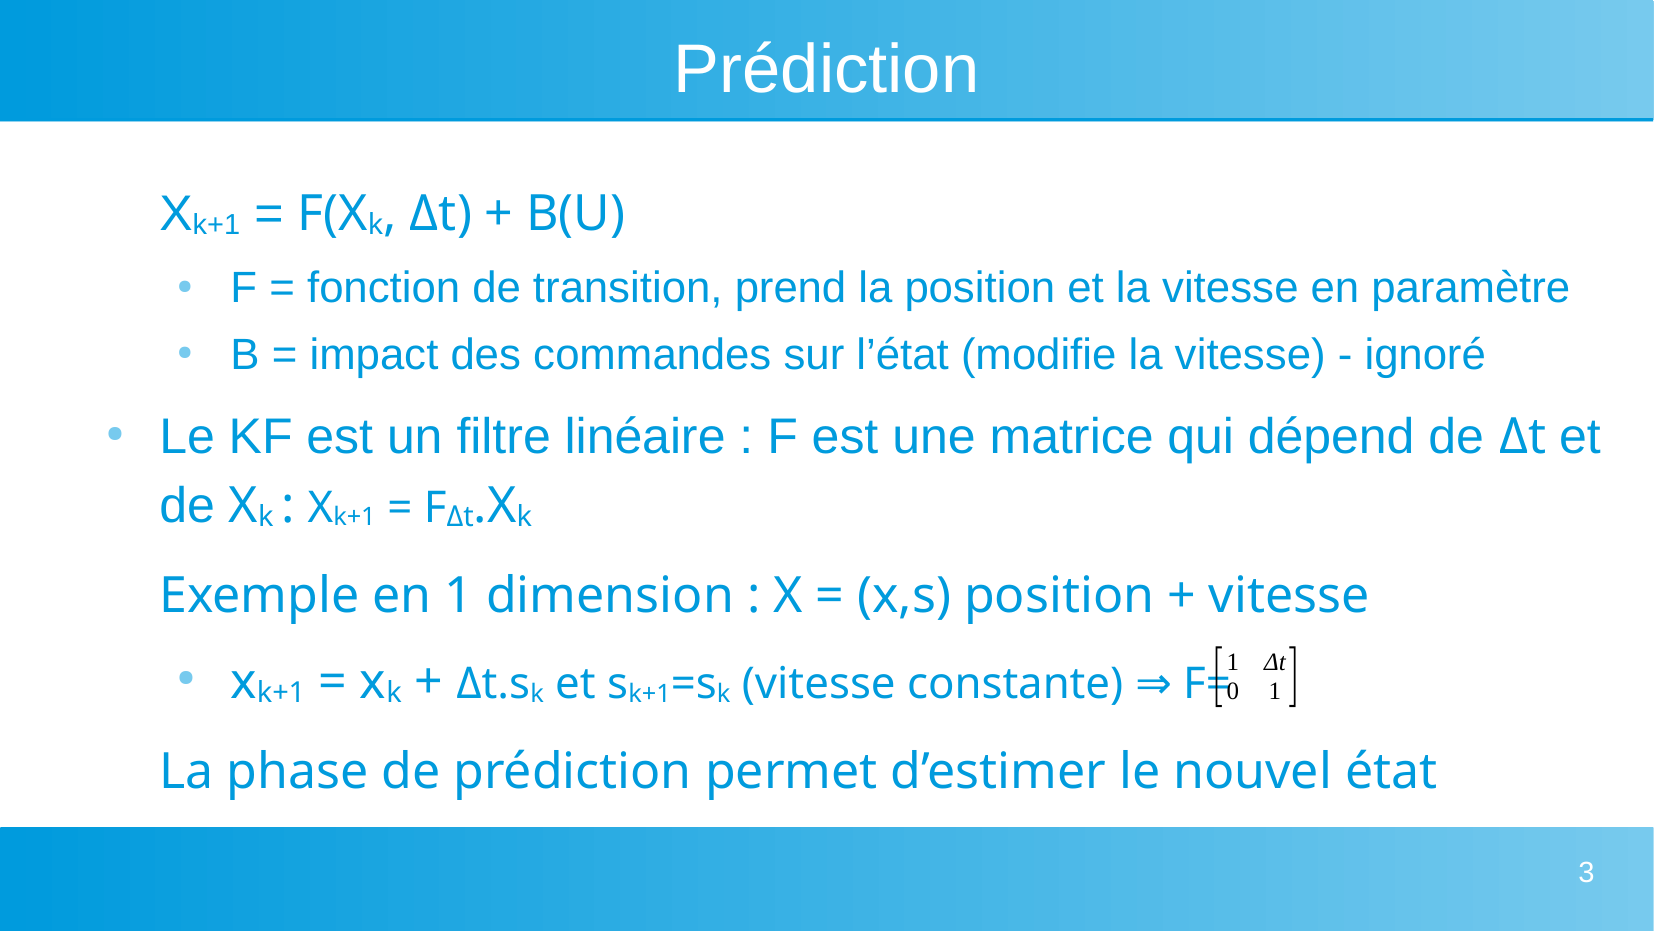

# Prédiction
Xk+1 = F(Xk, Δt) + B(U)
F = fonction de transition, prend la position et la vitesse en paramètre
B = impact des commandes sur l’état (modifie la vitesse) - ignoré
Le KF est un filtre linéaire : F est une matrice qui dépend de Δt et de Xk : Xk+1 = FΔt.Xk
Exemple en 1 dimension : X = (x,s) position + vitesse
xk+1 = xk + Δt.sk et sk+1=sk (vitesse constante) ⇒ F=
La phase de prédiction permet d’estimer le nouvel état
3